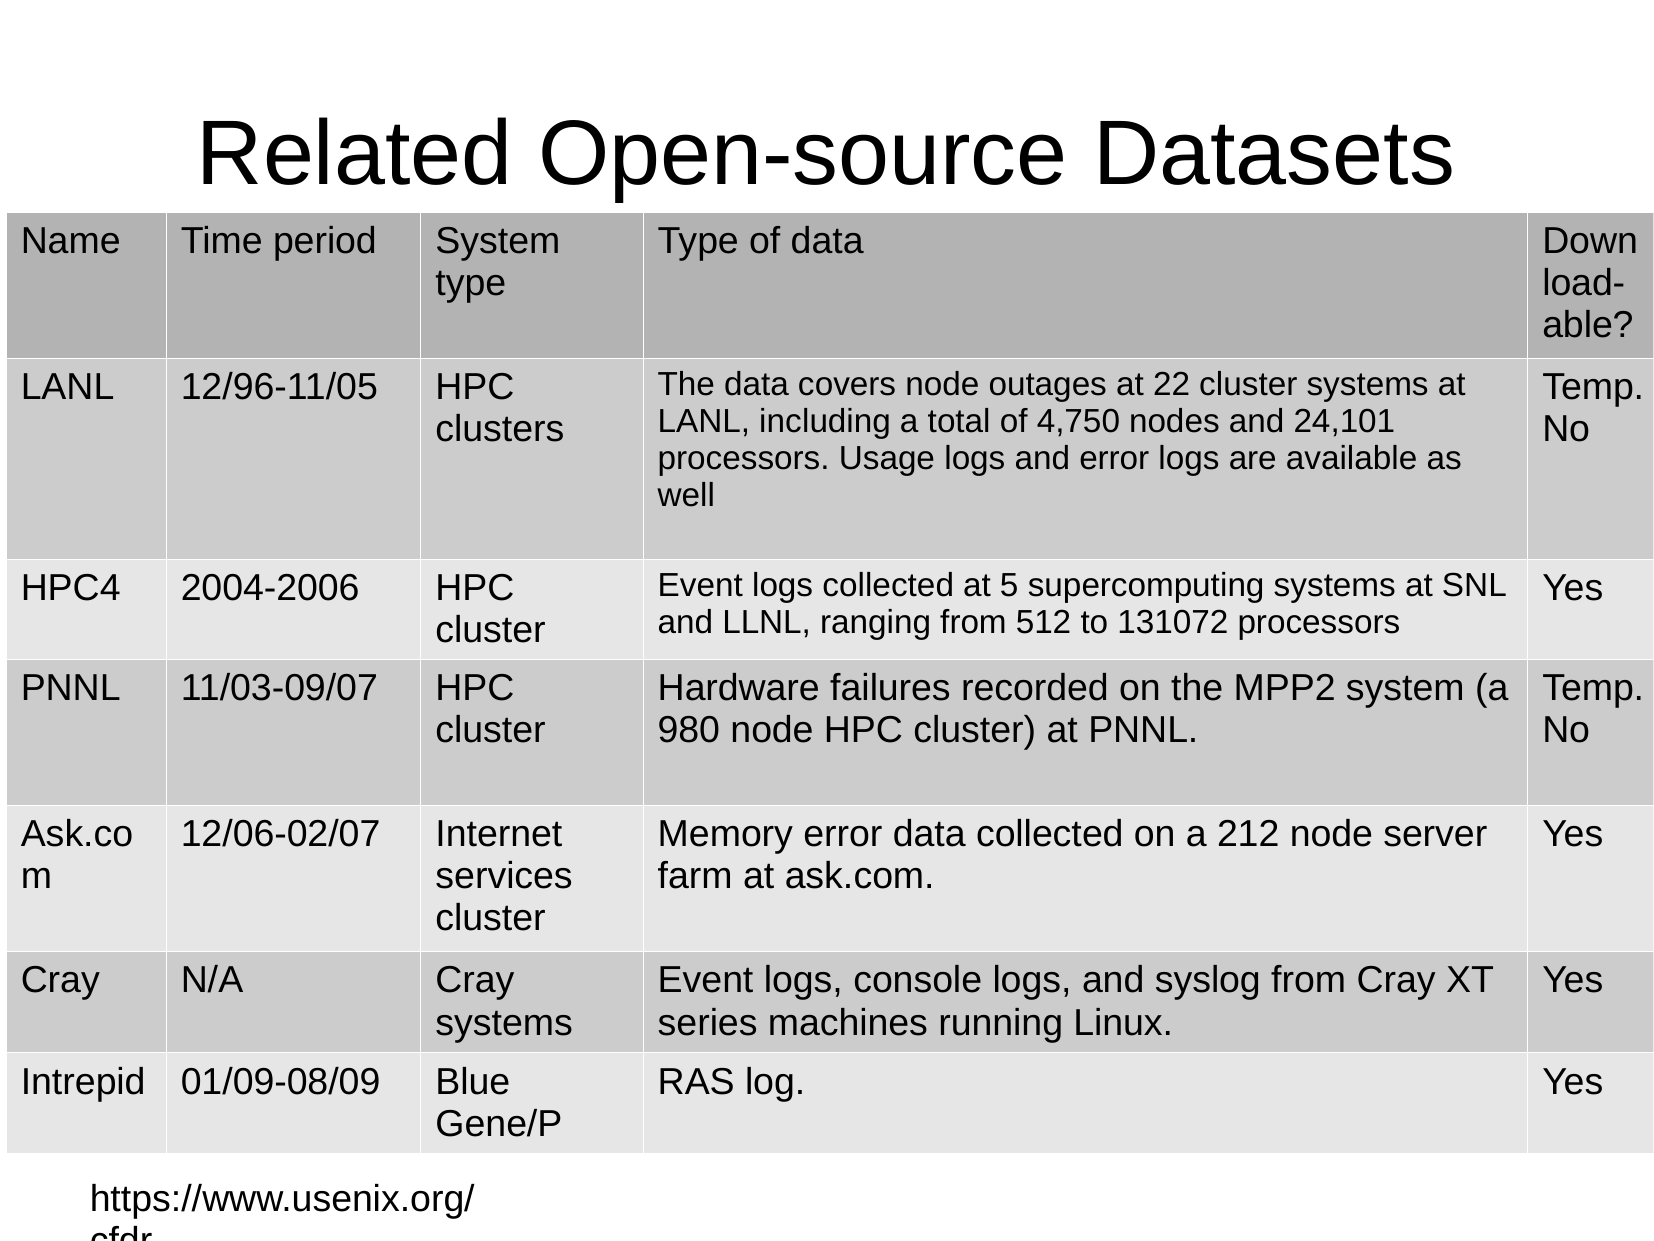

# Related Open-source Datasets
| Name | Time period | System type | Type of data | Download-able? |
| --- | --- | --- | --- | --- |
| LANL | 12/96-11/05 | HPC clusters | The data covers node outages at 22 cluster systems at LANL, including a total of 4,750 nodes and 24,101 processors. Usage logs and error logs are available as well | Temp. No |
| HPC4 | 2004-2006 | HPC cluster | Event logs collected at 5 supercomputing systems at SNL and LLNL, ranging from 512 to 131072 processors | Yes |
| PNNL | 11/03-09/07 | HPC cluster | Hardware failures recorded on the MPP2 system (a 980 node HPC cluster) at PNNL. | Temp. No |
| Ask.com | 12/06-02/07 | Internet services cluster | Memory error data collected on a 212 node server farm at ask.com. | Yes |
| Cray | N/A | Cray systems | Event logs, console logs, and syslog from Cray XT series machines running Linux. | Yes |
| Intrepid | 01/09-08/09 | Blue Gene/P | RAS log. | Yes |
https://www.usenix.org/cfdr